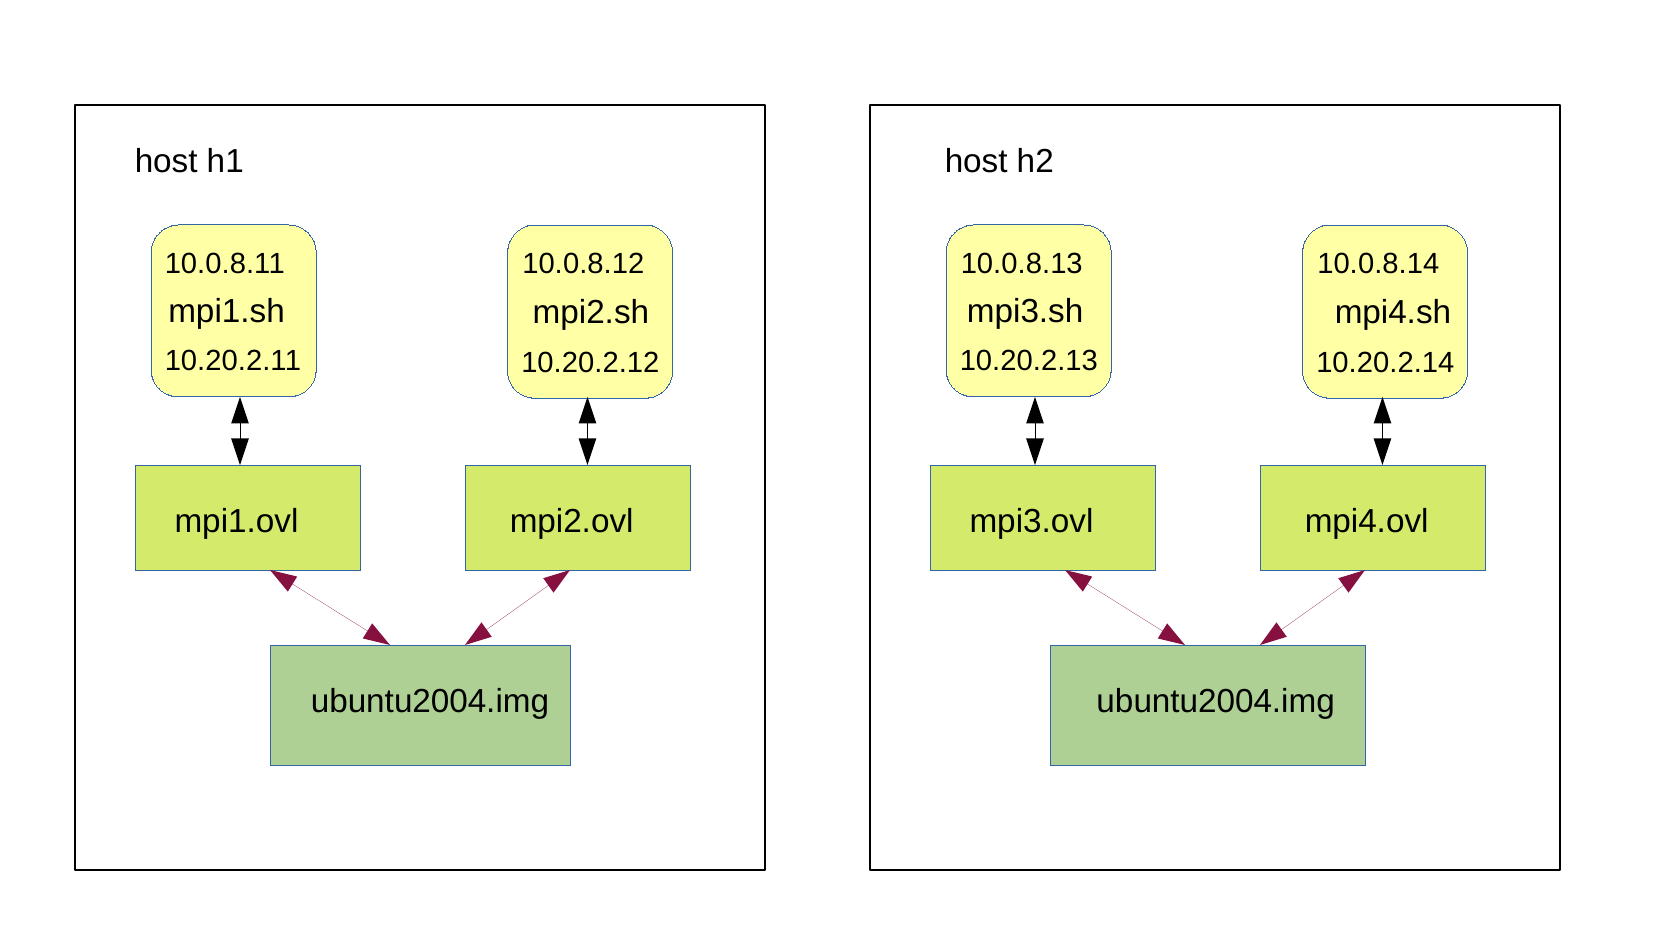

host h1
host h2
10.0.8.11
10.0.8.12
10.0.8.13
10.0.8.14
mpi1.sh
mpi3.sh
mpi2.sh
mpi4.sh
10.20.2.11
10.20.2.13
10.20.2.12
10.20.2.14
mpi1.ovl
mpi2.ovl
mpi3.ovl
mpi4.ovl
ubuntu2004.img
ubuntu2004.img